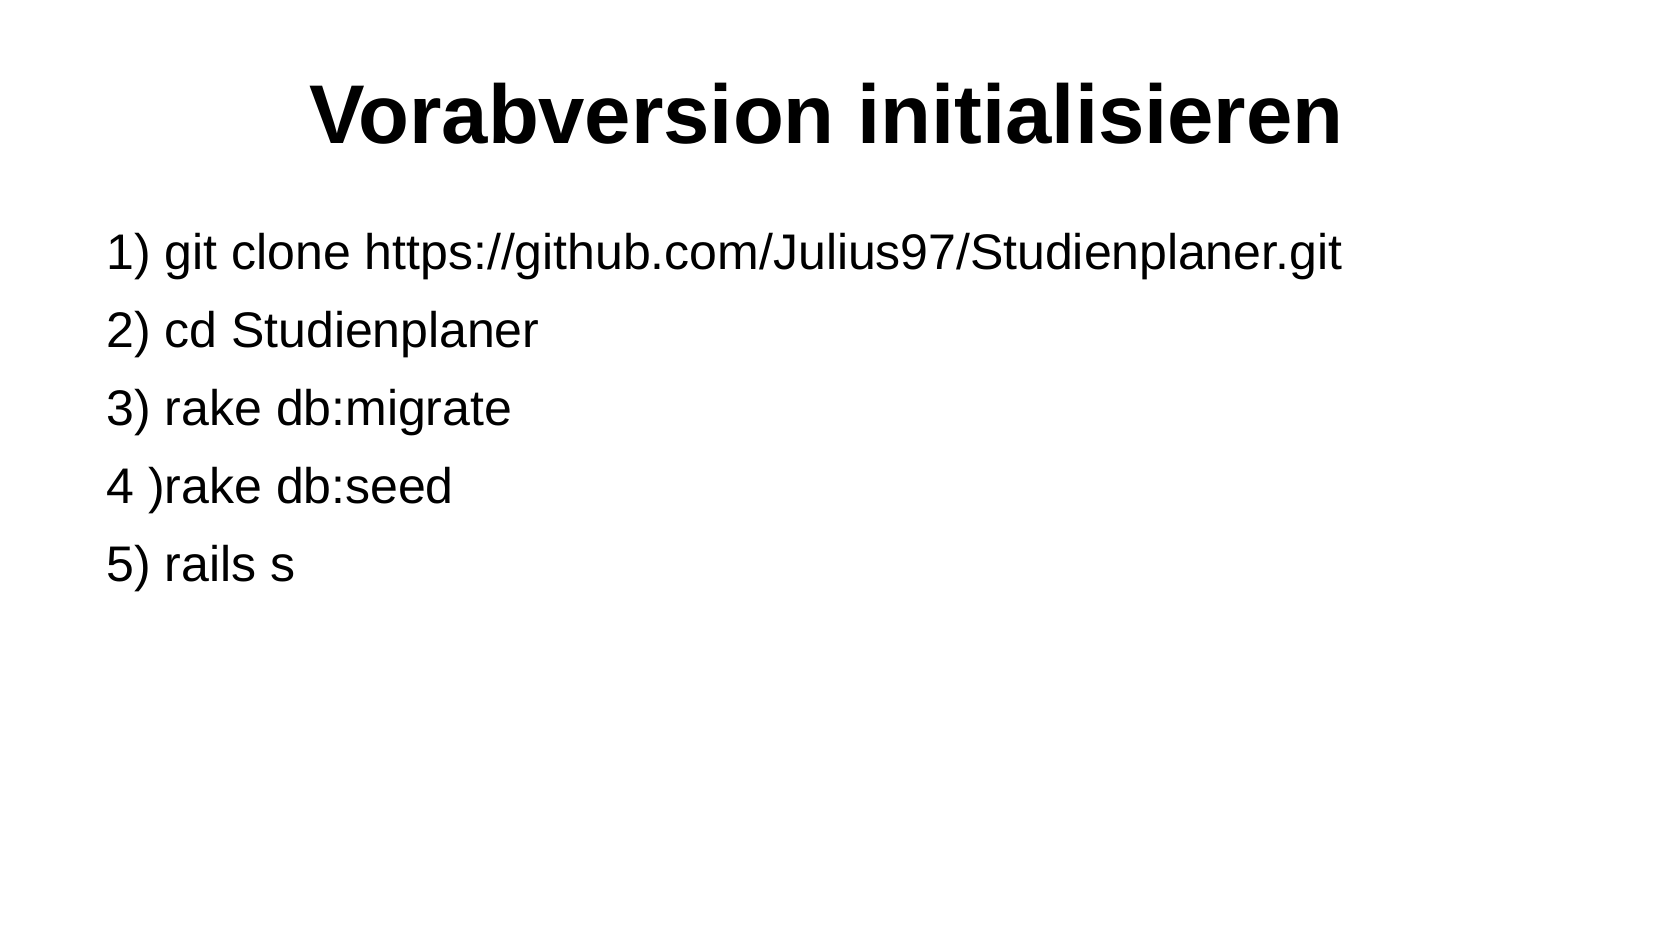

# Vorabversion initialisieren
1) git clone https://github.com/Julius97/Studienplaner.git
2) cd Studienplaner
3) rake db:migrate
4 )rake db:seed
5) rails s